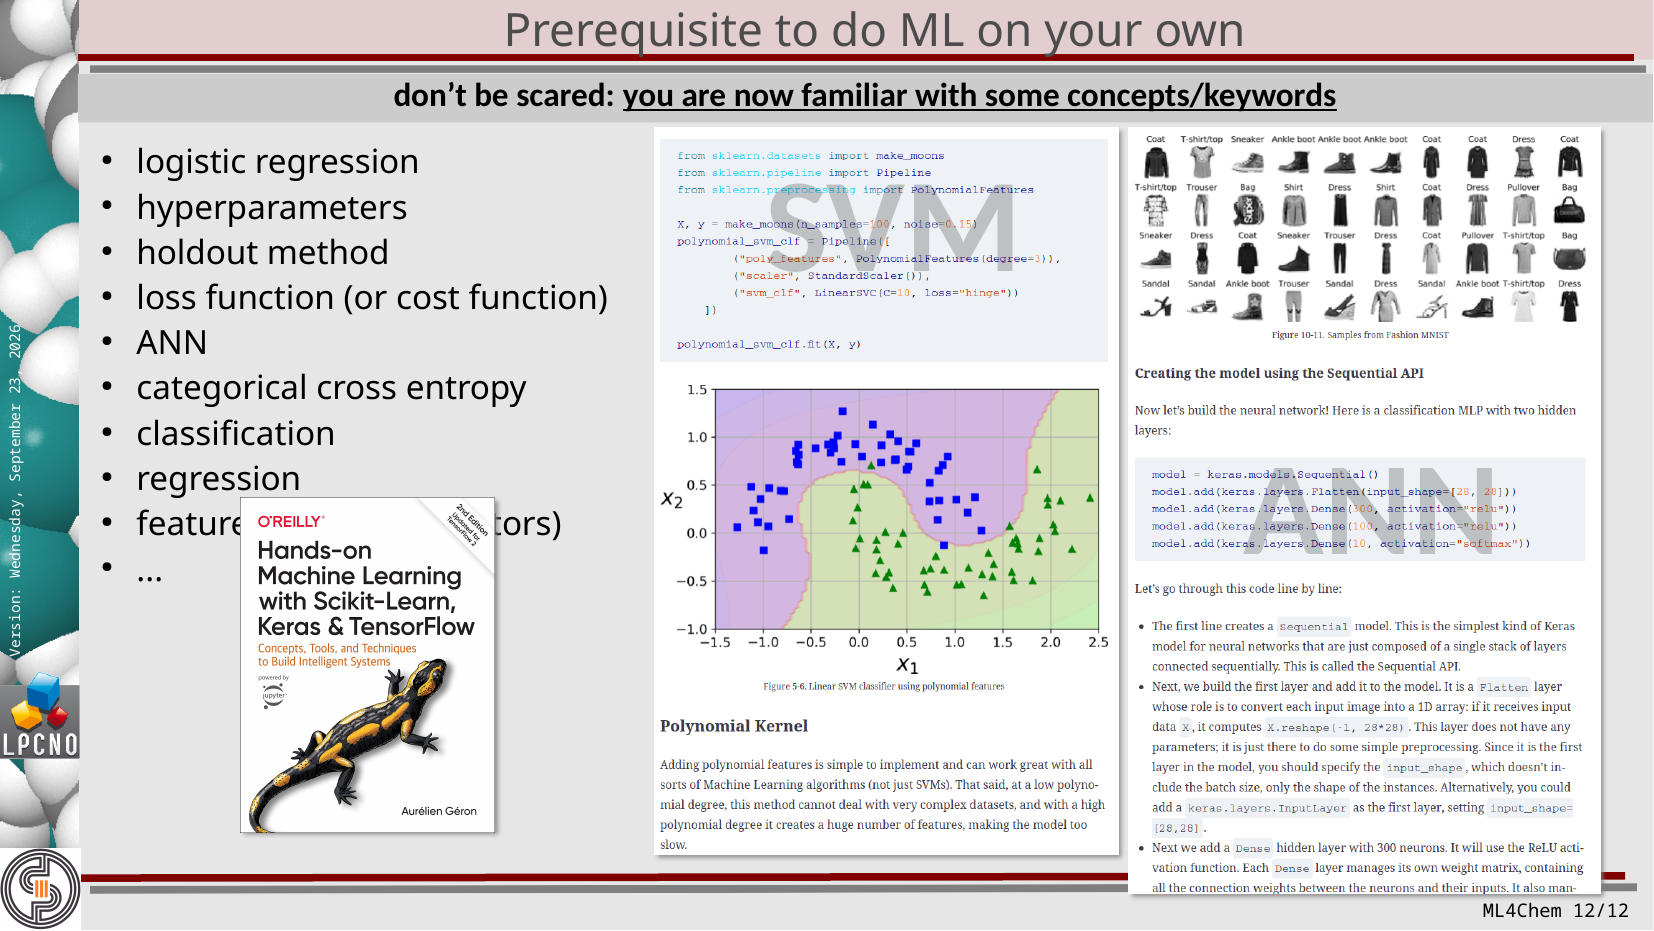

# Prerequisite to do ML on your own
don’t be scared: you are now familiar with some concepts/keywords
logistic regression
hyperparameters
holdout method
loss function (or cost function)
ANN
categorical cross entropy
classification
regression
feature values (descriptors)
...
SVM
ANN